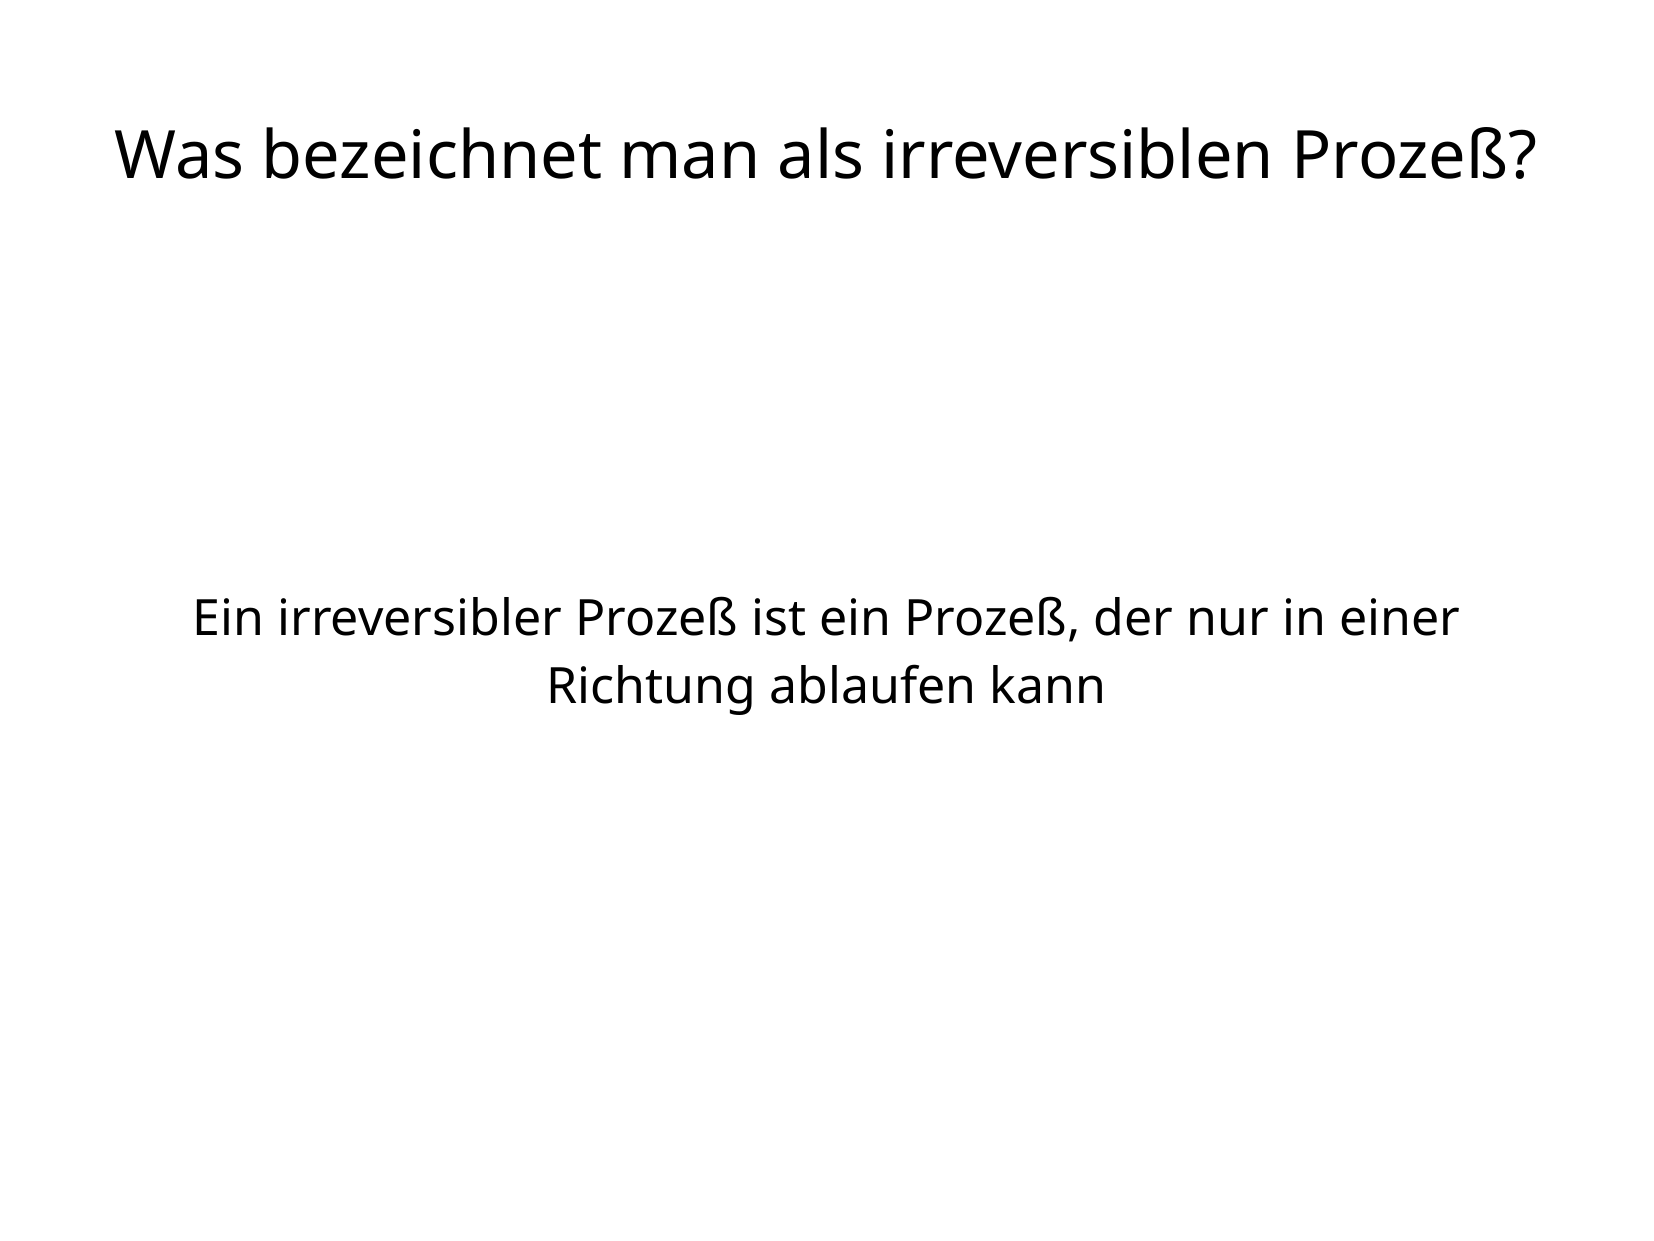

# Was bezeichnet man als irreversiblen Prozeß?
Ein irreversibler Prozeß ist ein Prozeß, der nur in einer Richtung ablaufen kann